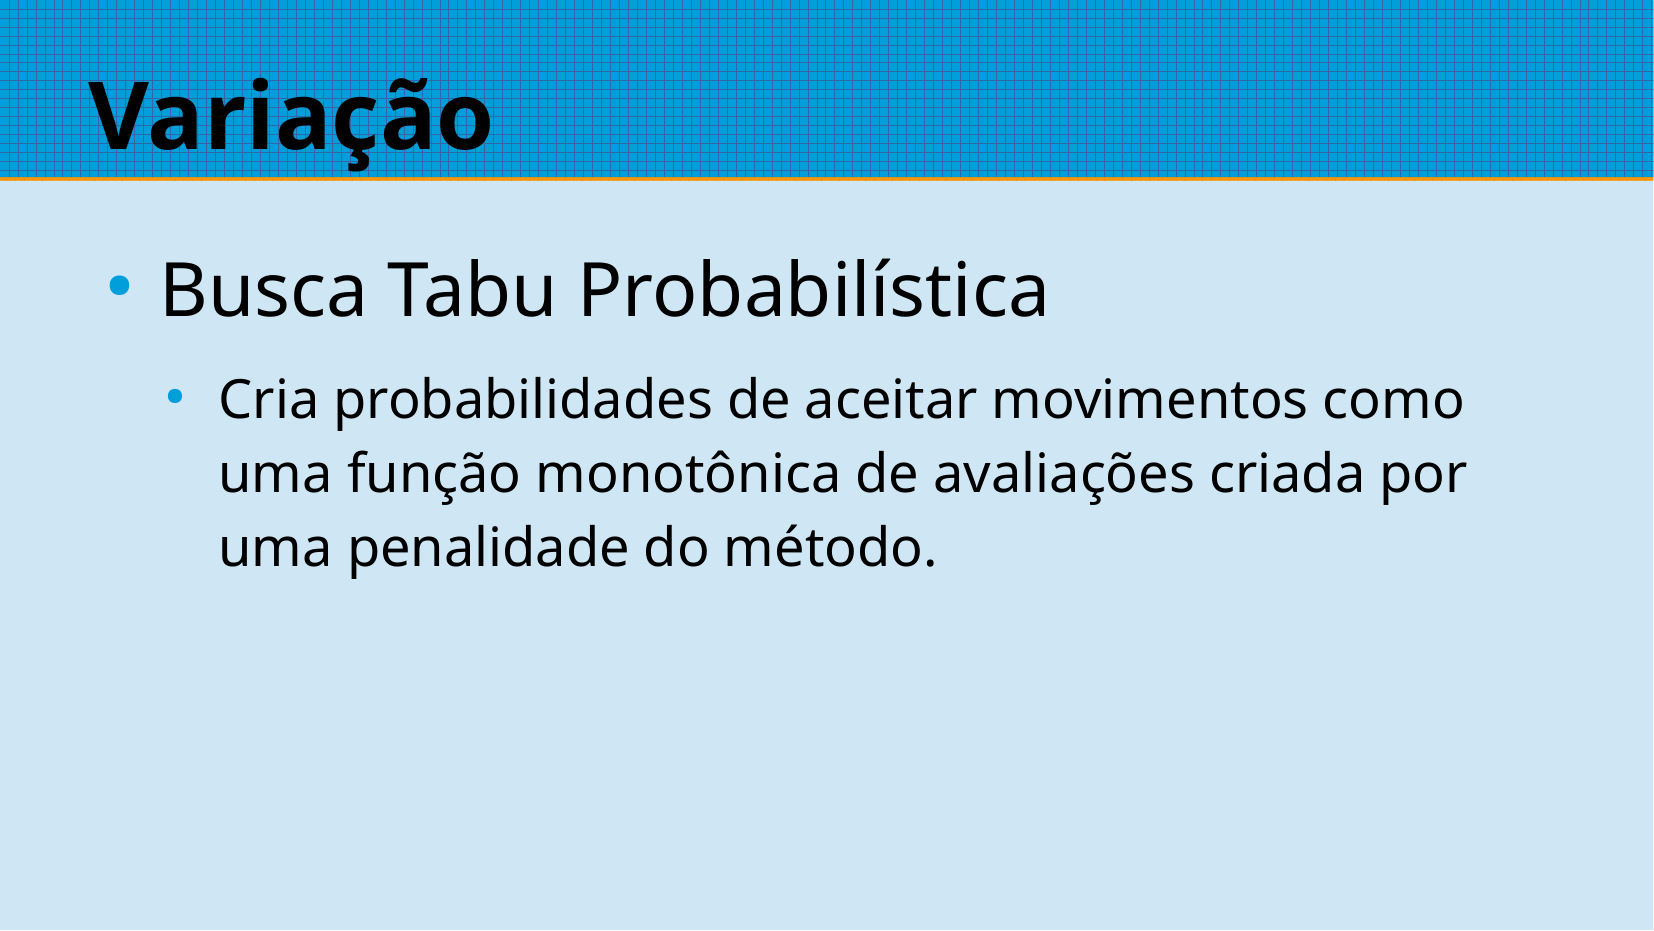

# Variação
Busca Tabu Probabilística
Cria probabilidades de aceitar movimentos como uma função monotônica de avaliações criada por uma penalidade do método.